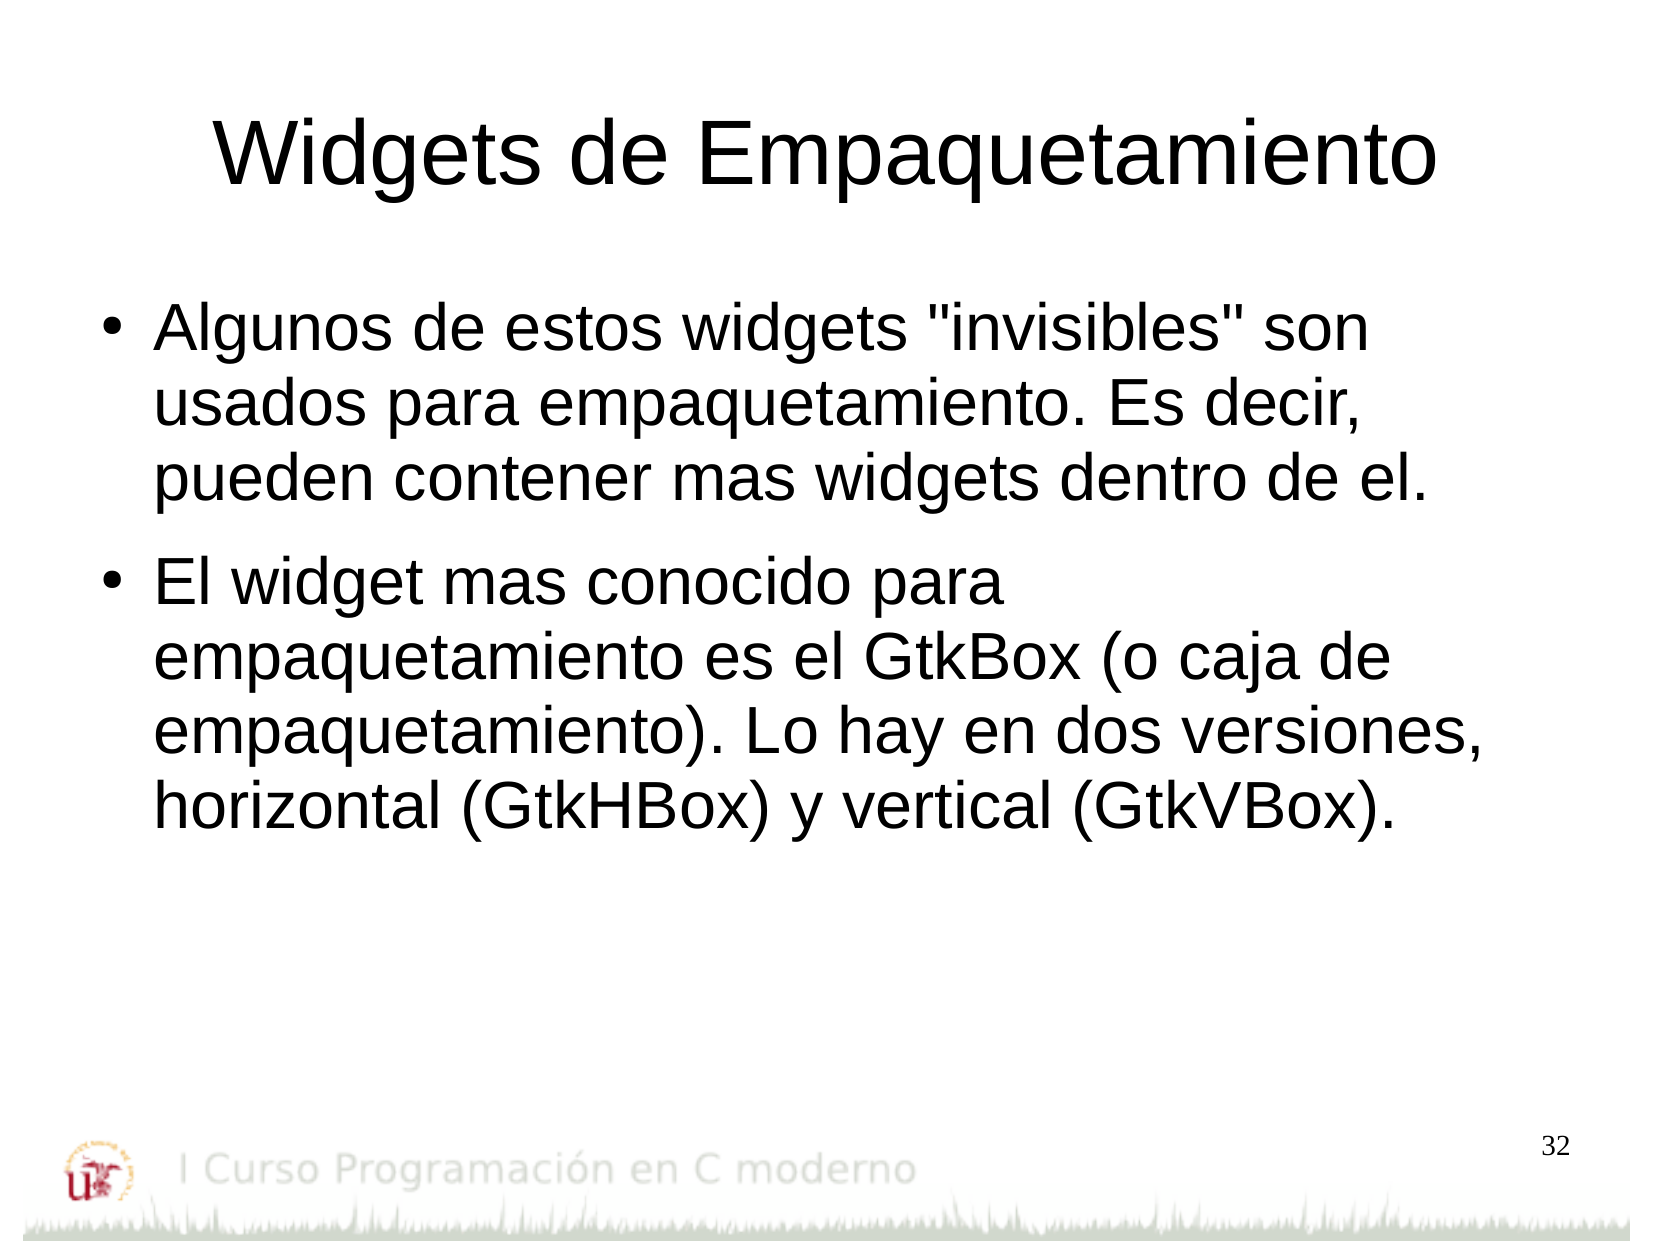

# Widgets de Empaquetamiento
Algunos de estos widgets "invisibles" son usados para empaquetamiento. Es decir, pueden contener mas widgets dentro de el.
El widget mas conocido para empaquetamiento es el GtkBox (o caja de empaquetamiento). Lo hay en dos versiones, horizontal (GtkHBox) y vertical (GtkVBox).
32